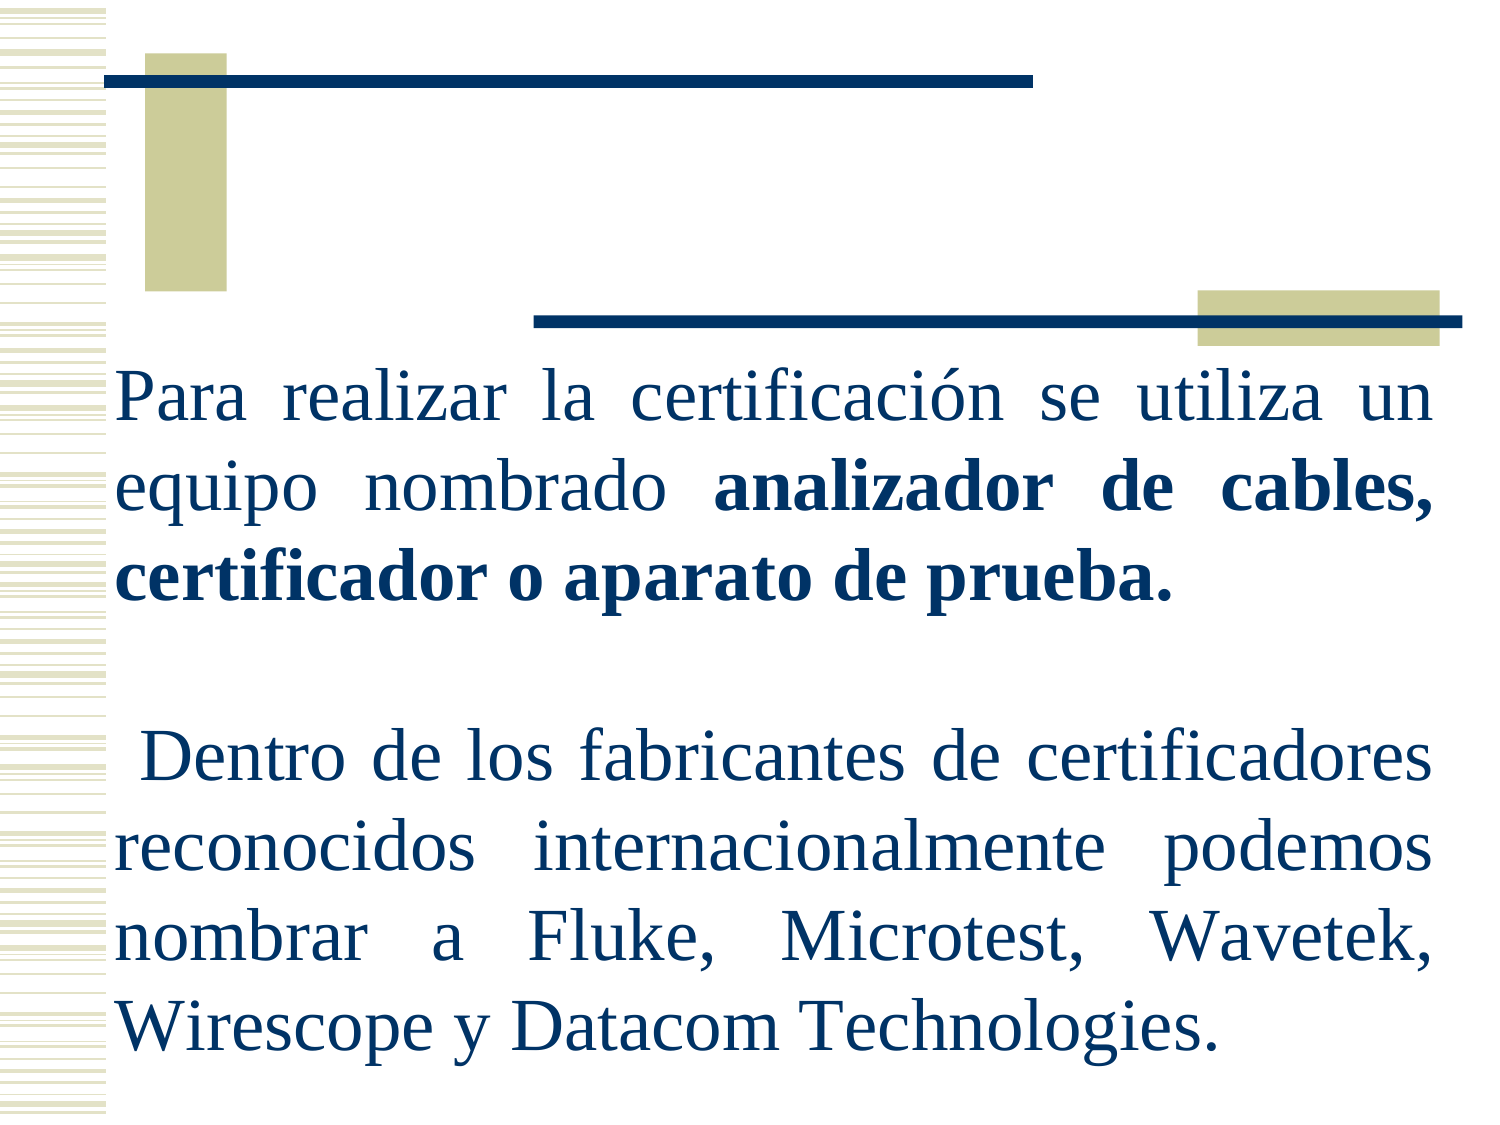

Para realizar la certificación se utiliza un equipo nombrado analizador de cables, certificador o aparato de prueba.
 Dentro de los fabricantes de certificadores reconocidos internacionalmente podemos nombrar a Fluke, Microtest, Wavetek, Wirescope y Datacom Technologies.